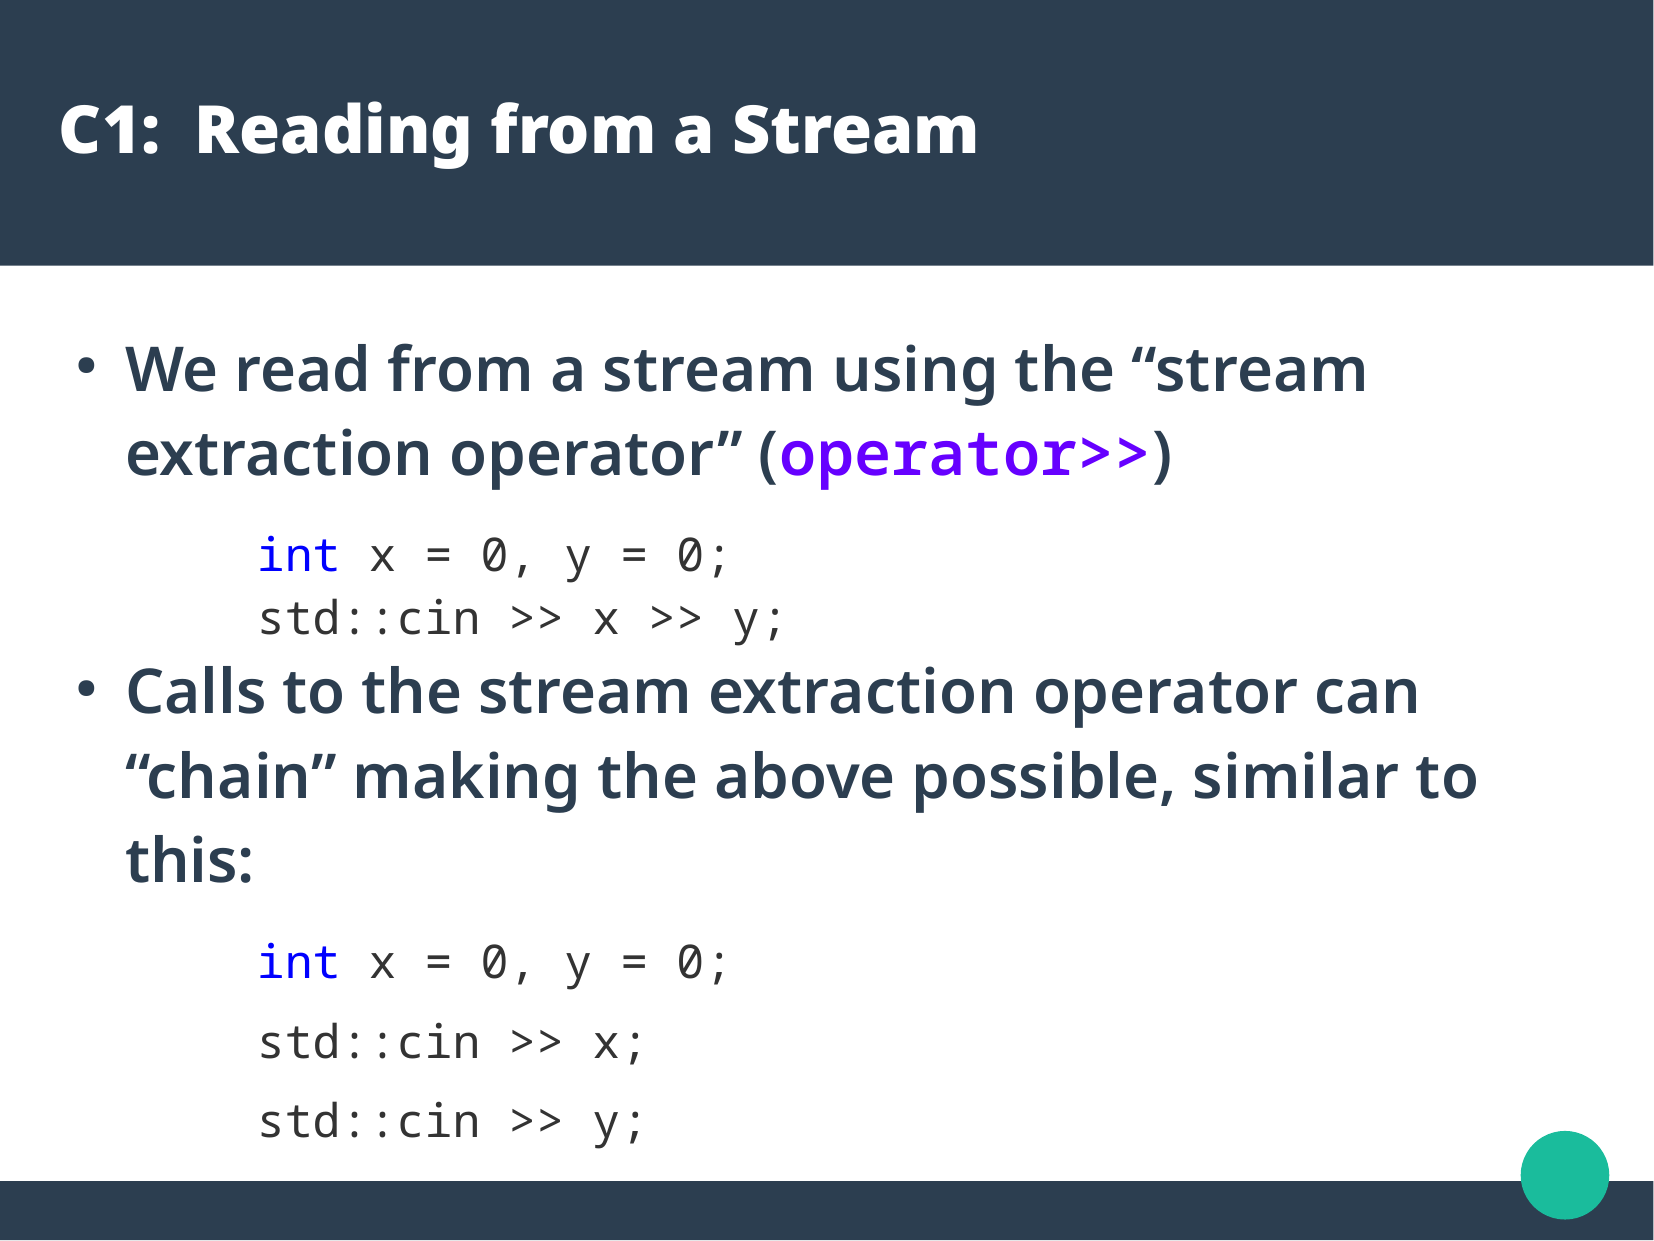

# C1: Reading from a Stream
We read from a stream using the “stream extraction operator” (operator>>)
int x = 0, y = 0;
std::cin >> x >> y;
Calls to the stream extraction operator can “chain” making the above possible, similar to this:
int x = 0, y = 0;
std::cin >> x;
std::cin >> y;